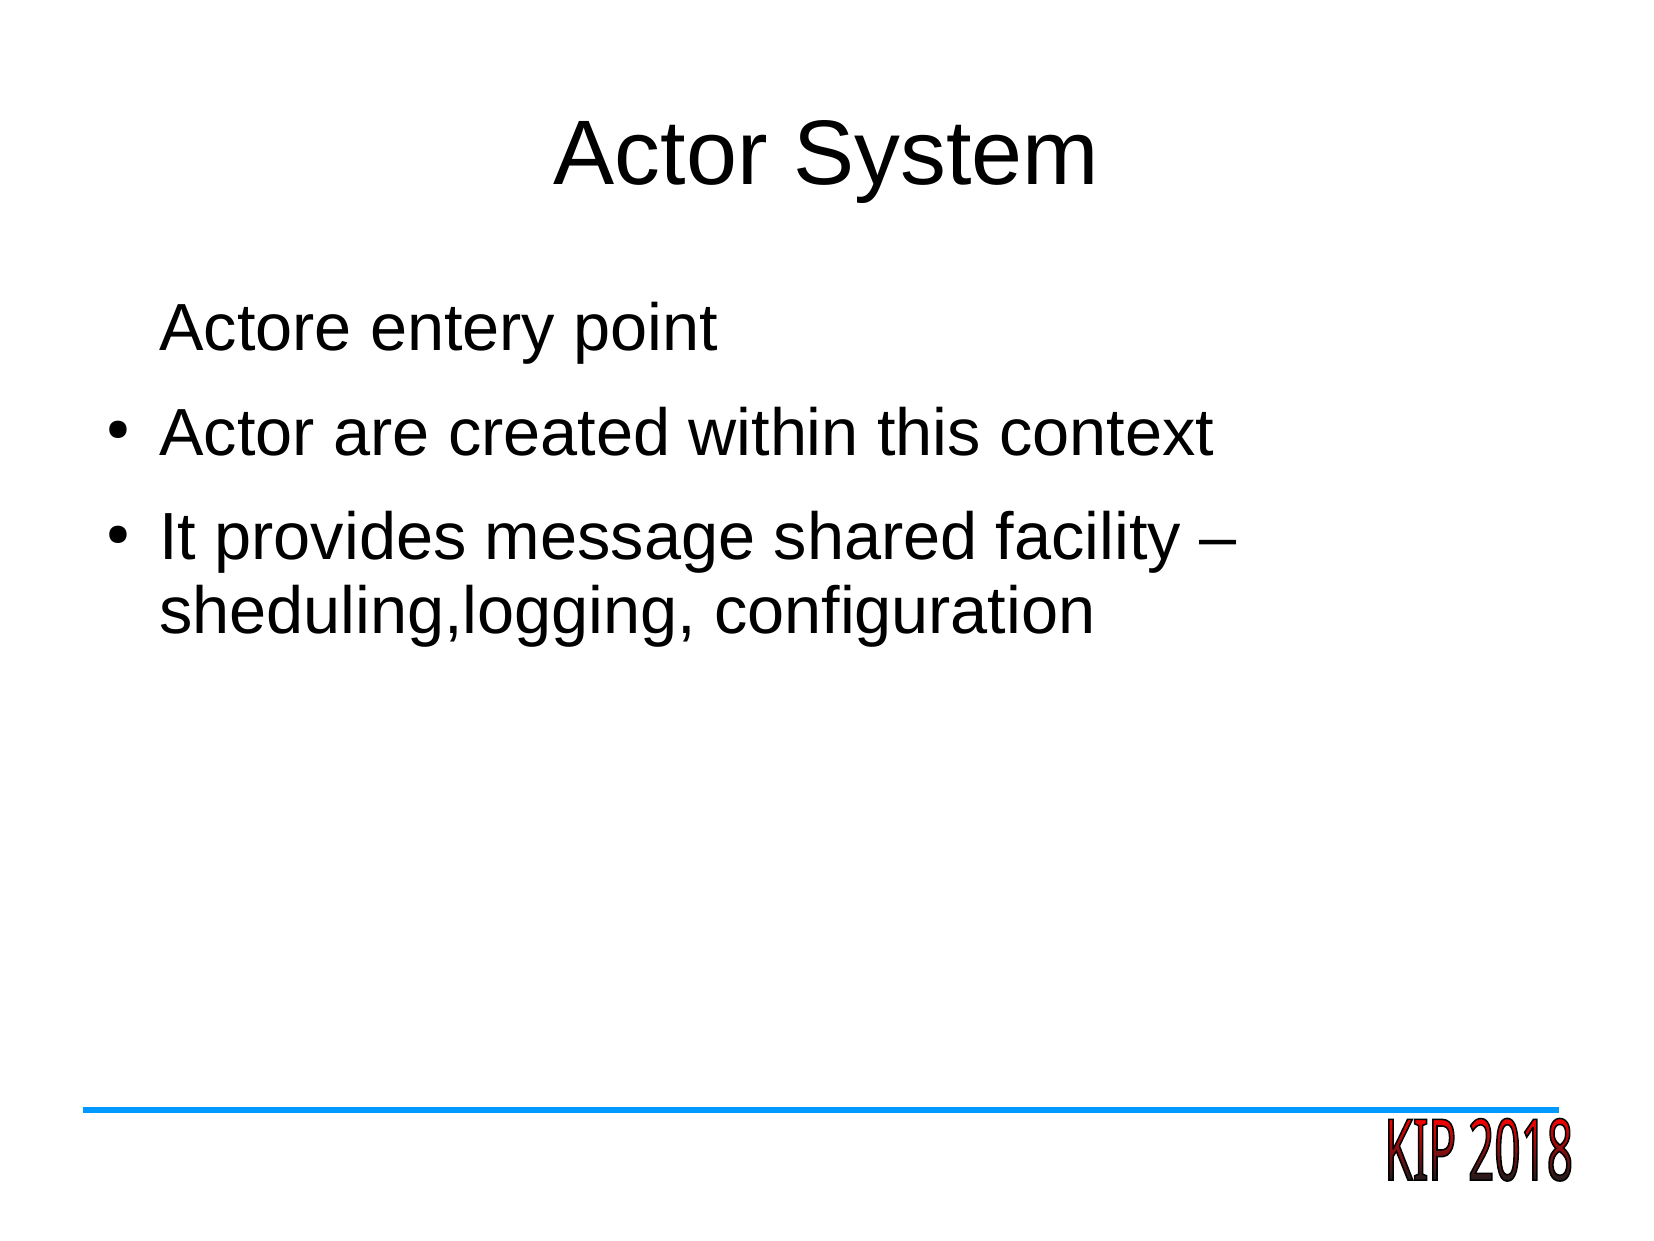

# Actor System
Actore entery point
Actor are created within this context
It provides message shared facility – sheduling,logging, configuration